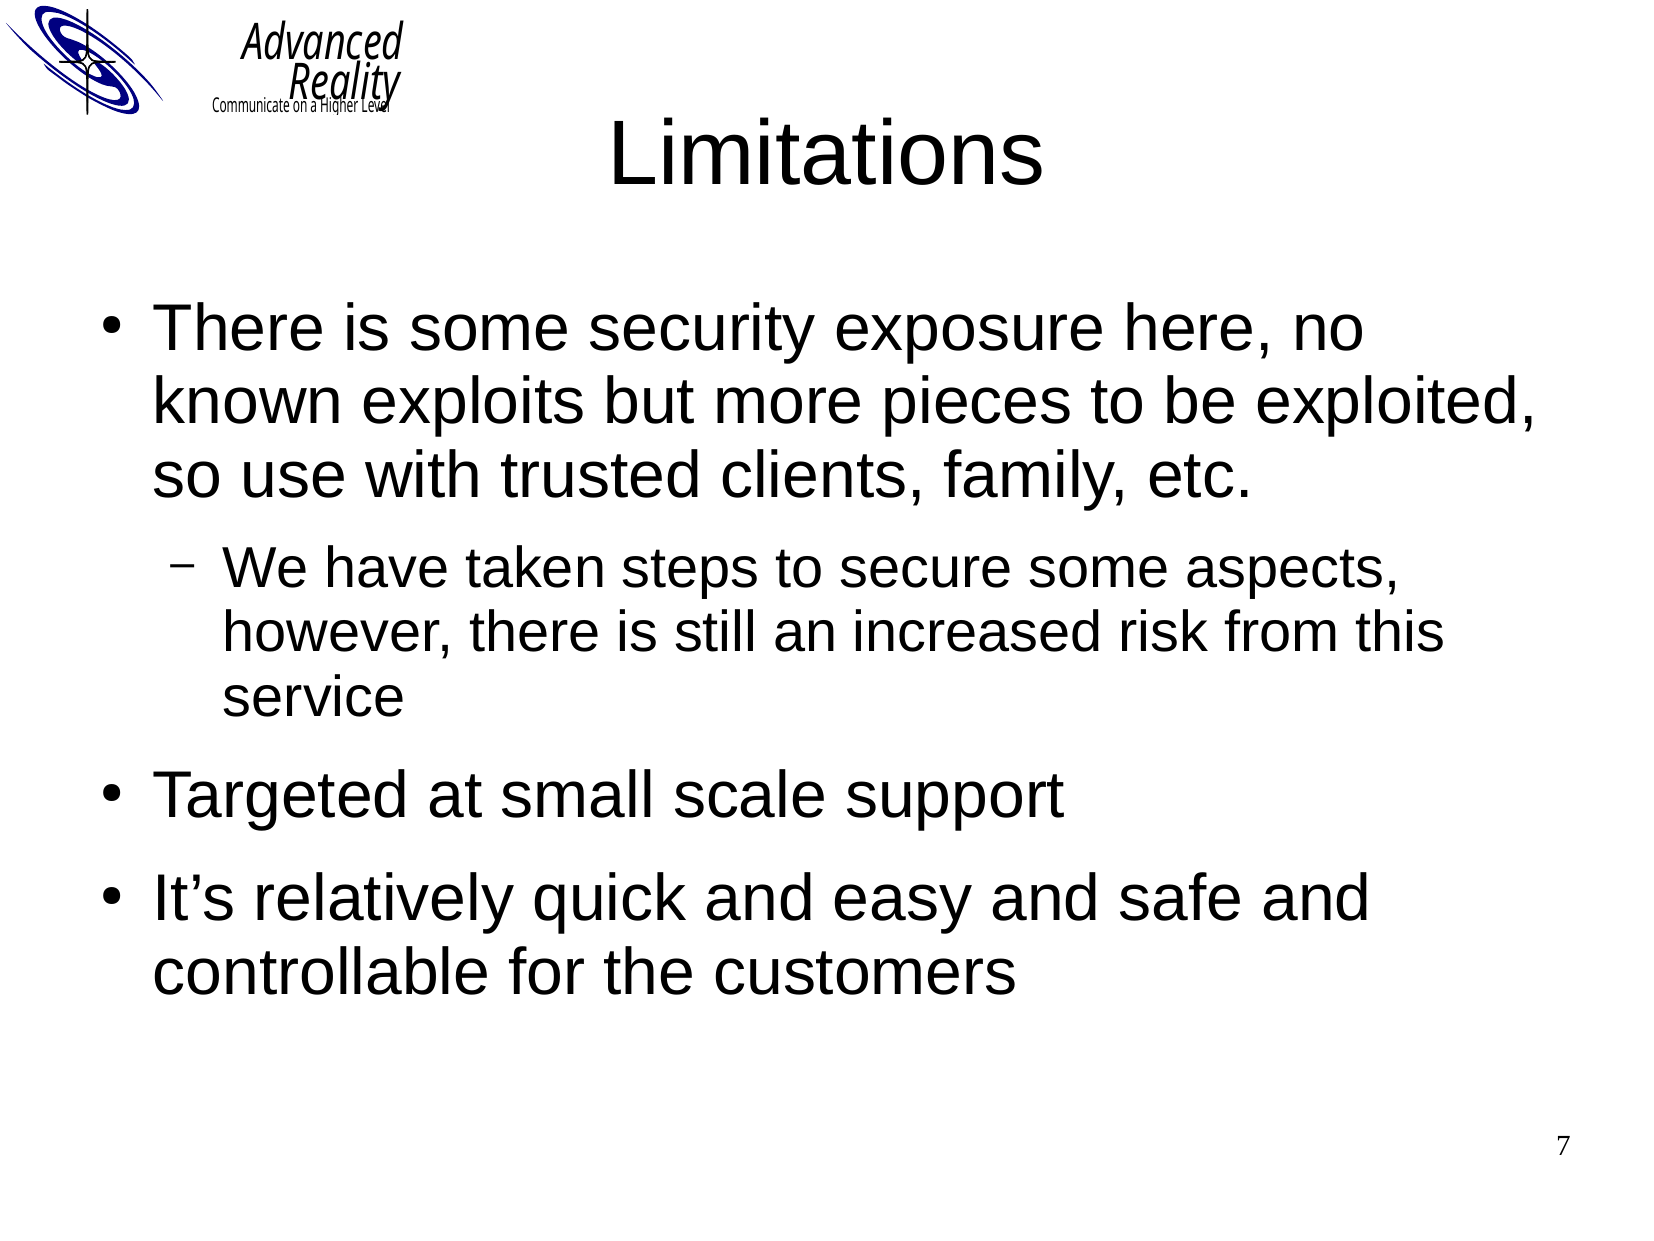

# Limitations
There is some security exposure here, no known exploits but more pieces to be exploited, so use with trusted clients, family, etc.
We have taken steps to secure some aspects, however, there is still an increased risk from this service
Targeted at small scale support
It’s relatively quick and easy and safe and controllable for the customers
7